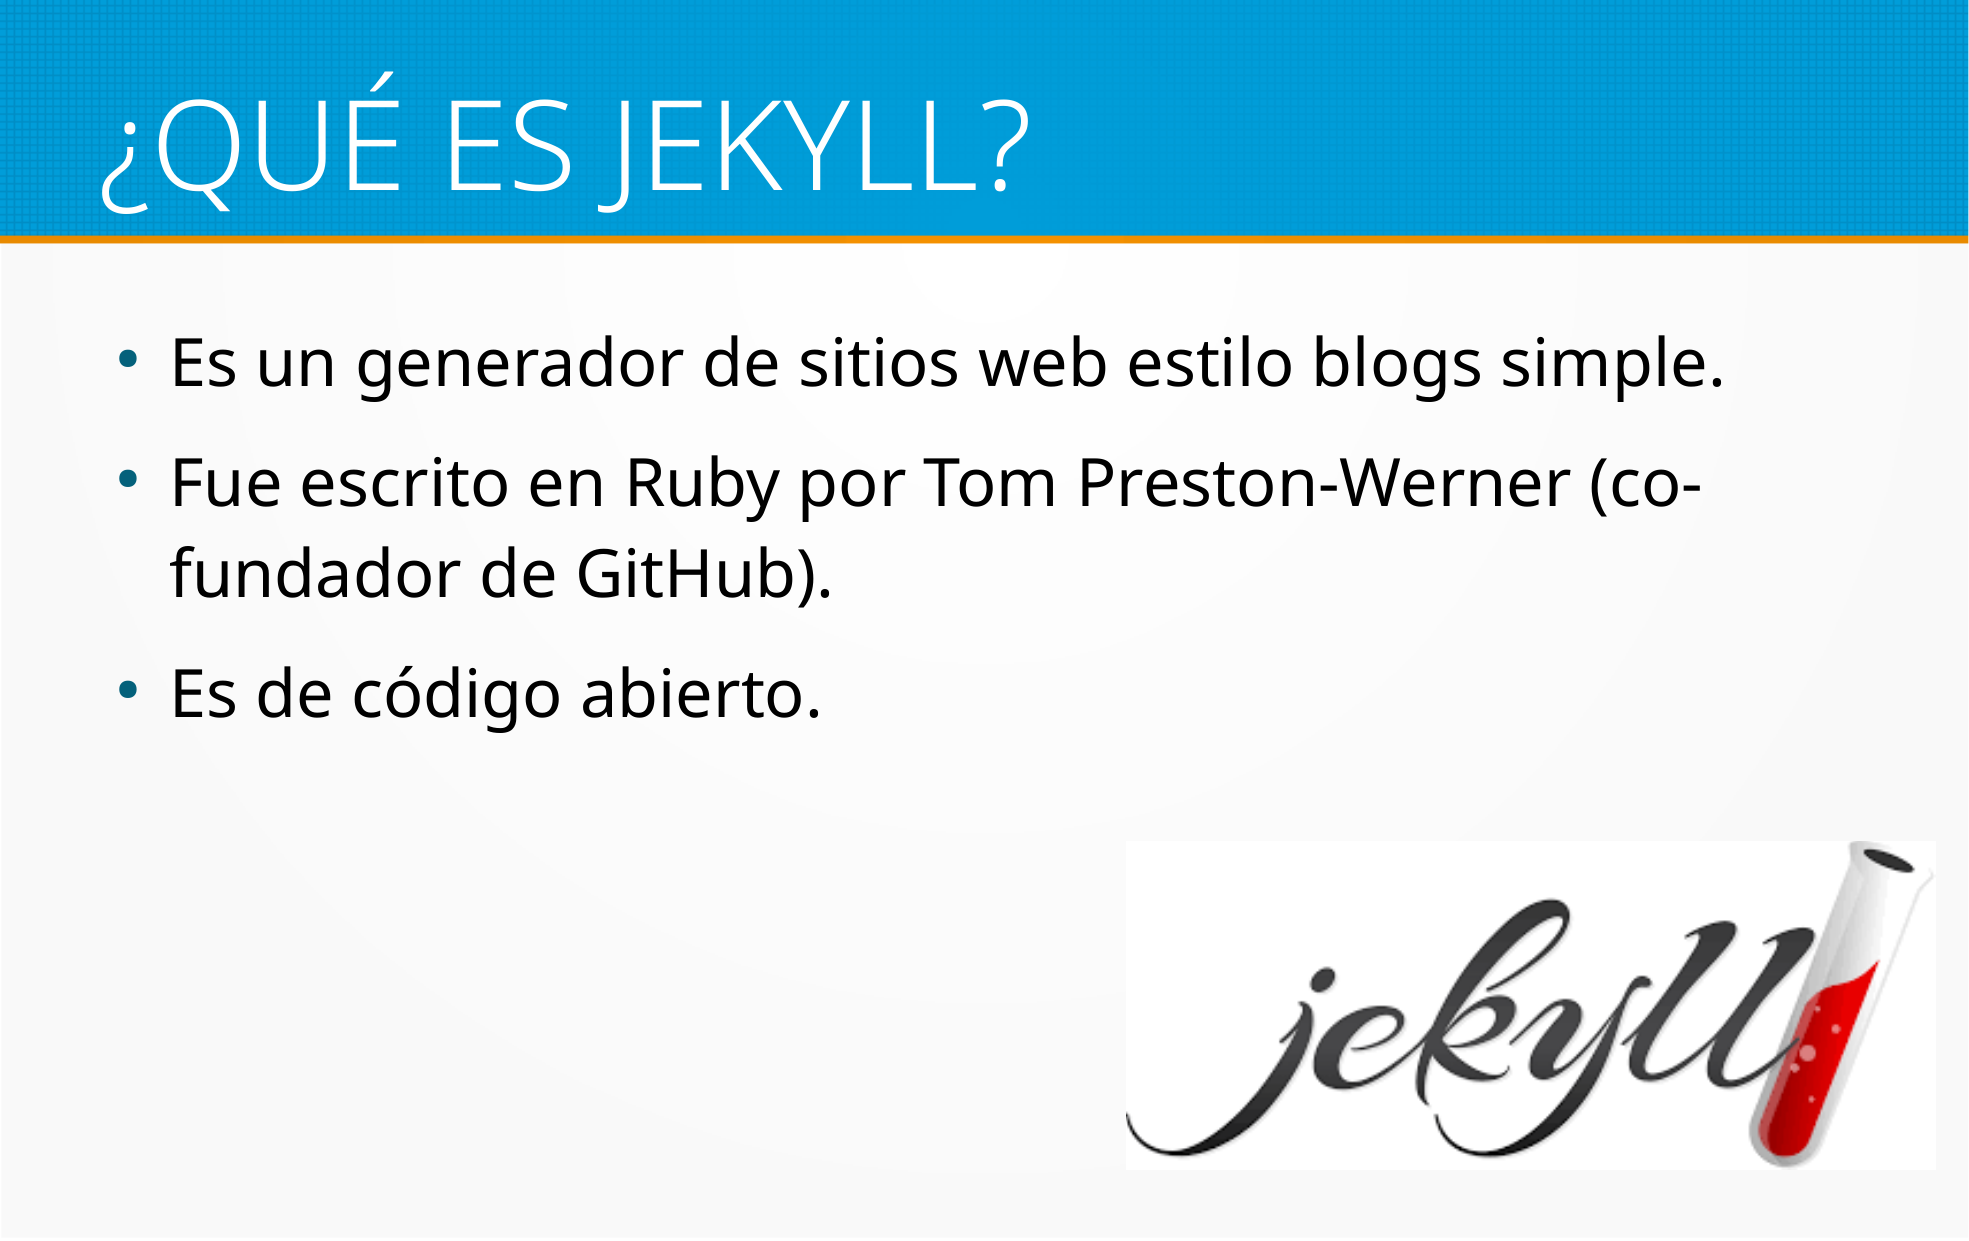

# ¿QUÉ ES JEKYLL?
Es un generador de sitios web estilo blogs simple.
Fue escrito en Ruby por Tom Preston-Werner (co-fundador de GitHub).
Es de código abierto.